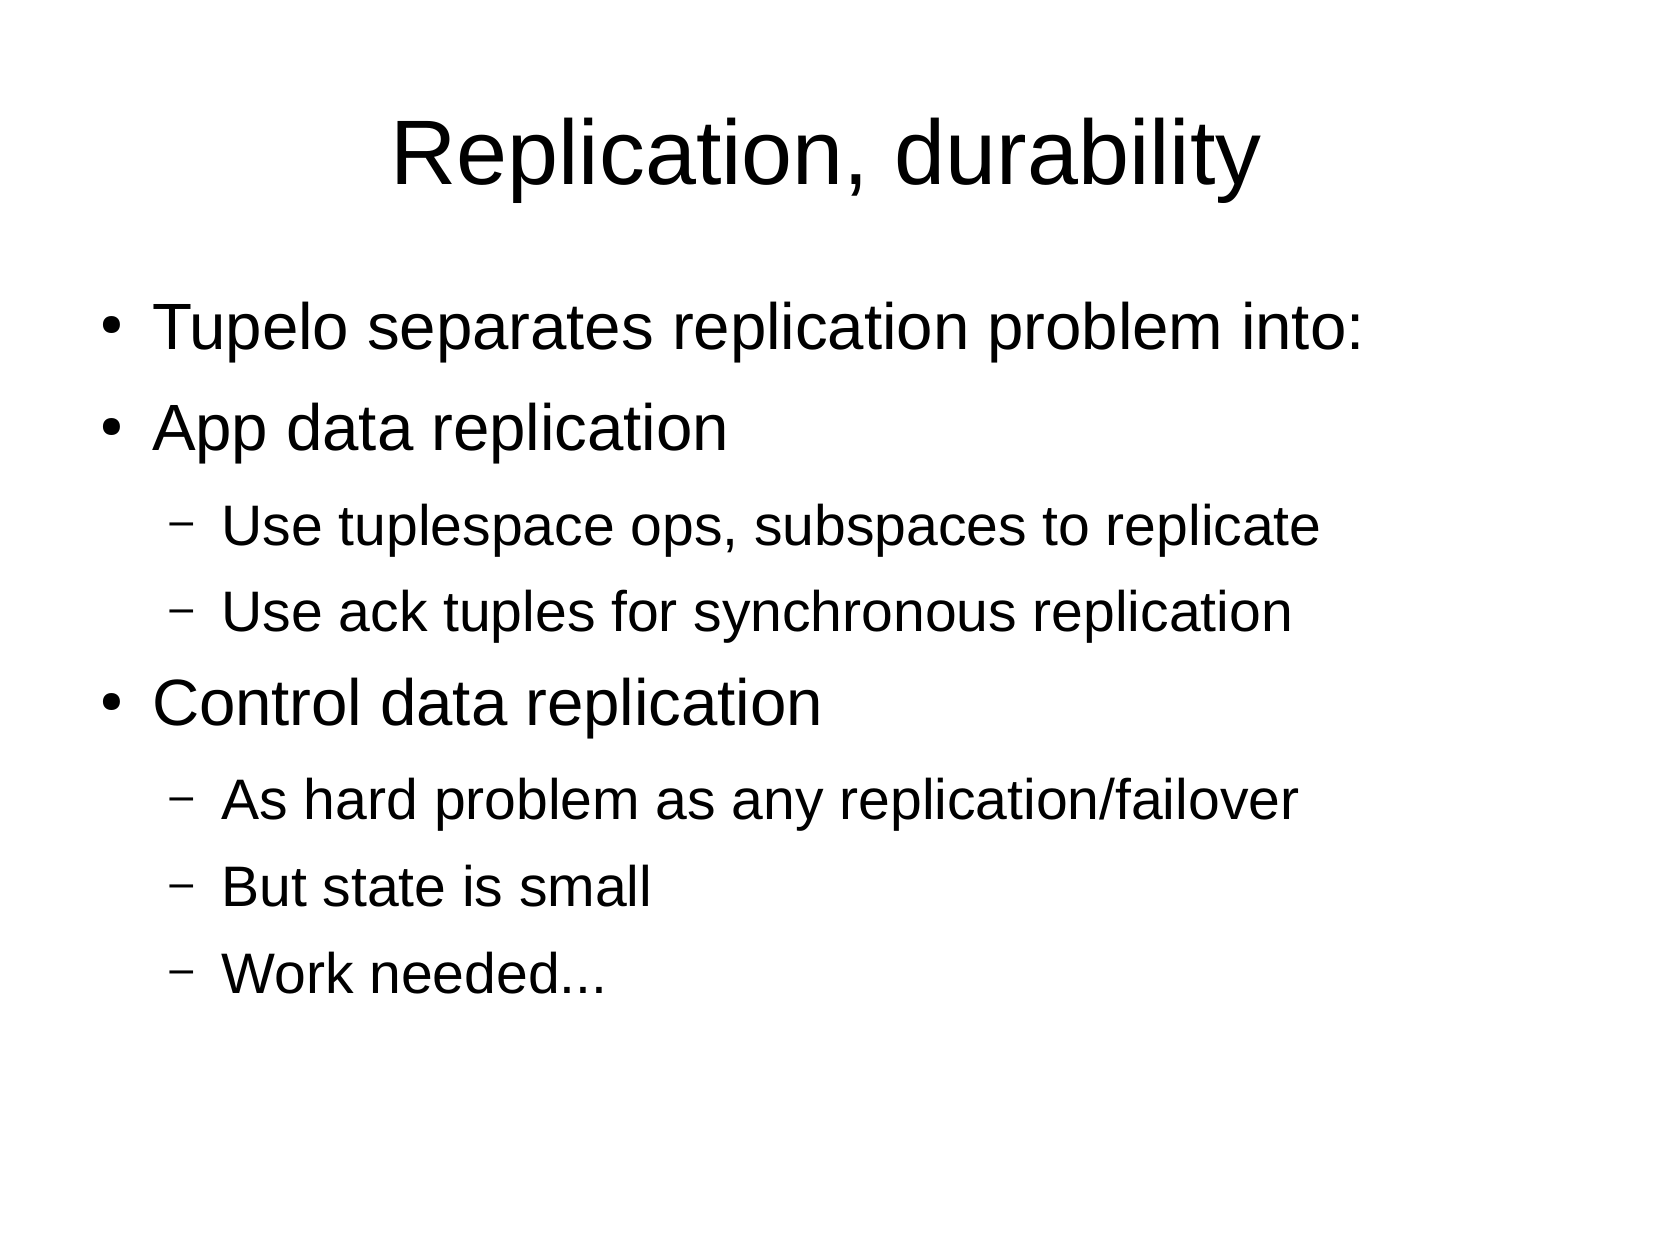

# Replication, durability
Tupelo separates replication problem into:
App data replication
Use tuplespace ops, subspaces to replicate
Use ack tuples for synchronous replication
Control data replication
As hard problem as any replication/failover
But state is small
Work needed...